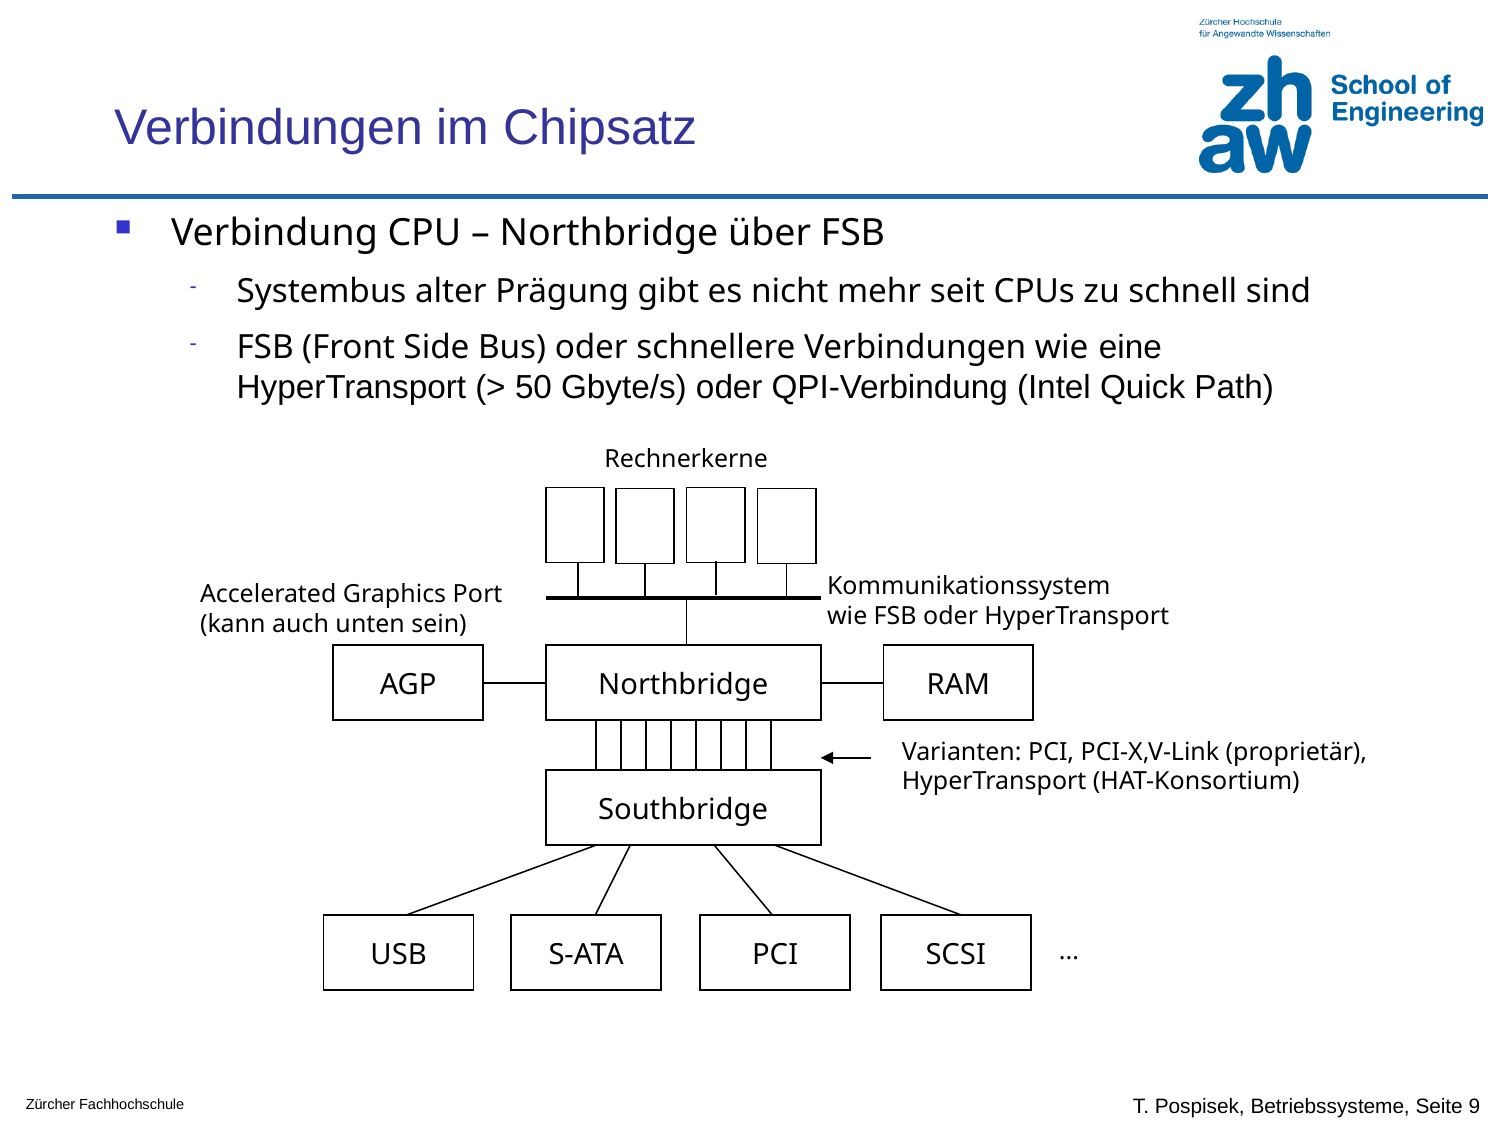

# Verbindungen im Chipsatz
Verbindung CPU – Northbridge über FSB
Systembus alter Prägung gibt es nicht mehr seit CPUs zu schnell sind
FSB (Front Side Bus) oder schnellere Verbindungen wie eine HyperTransport (> 50 Gbyte/s) oder QPI-Verbindung (Intel Quick Path)
Rechnerkerne
Kommunikationssystem
wie FSB oder HyperTransport
Accelerated Graphics Port
(kann auch unten sein)
AGP
Northbridge
RAM
Varianten: PCI, PCI-X,V-Link (proprietär),
HyperTransport (HAT-Konsortium)
Southbridge
USB
S-ATA
PCI
SCSI
...